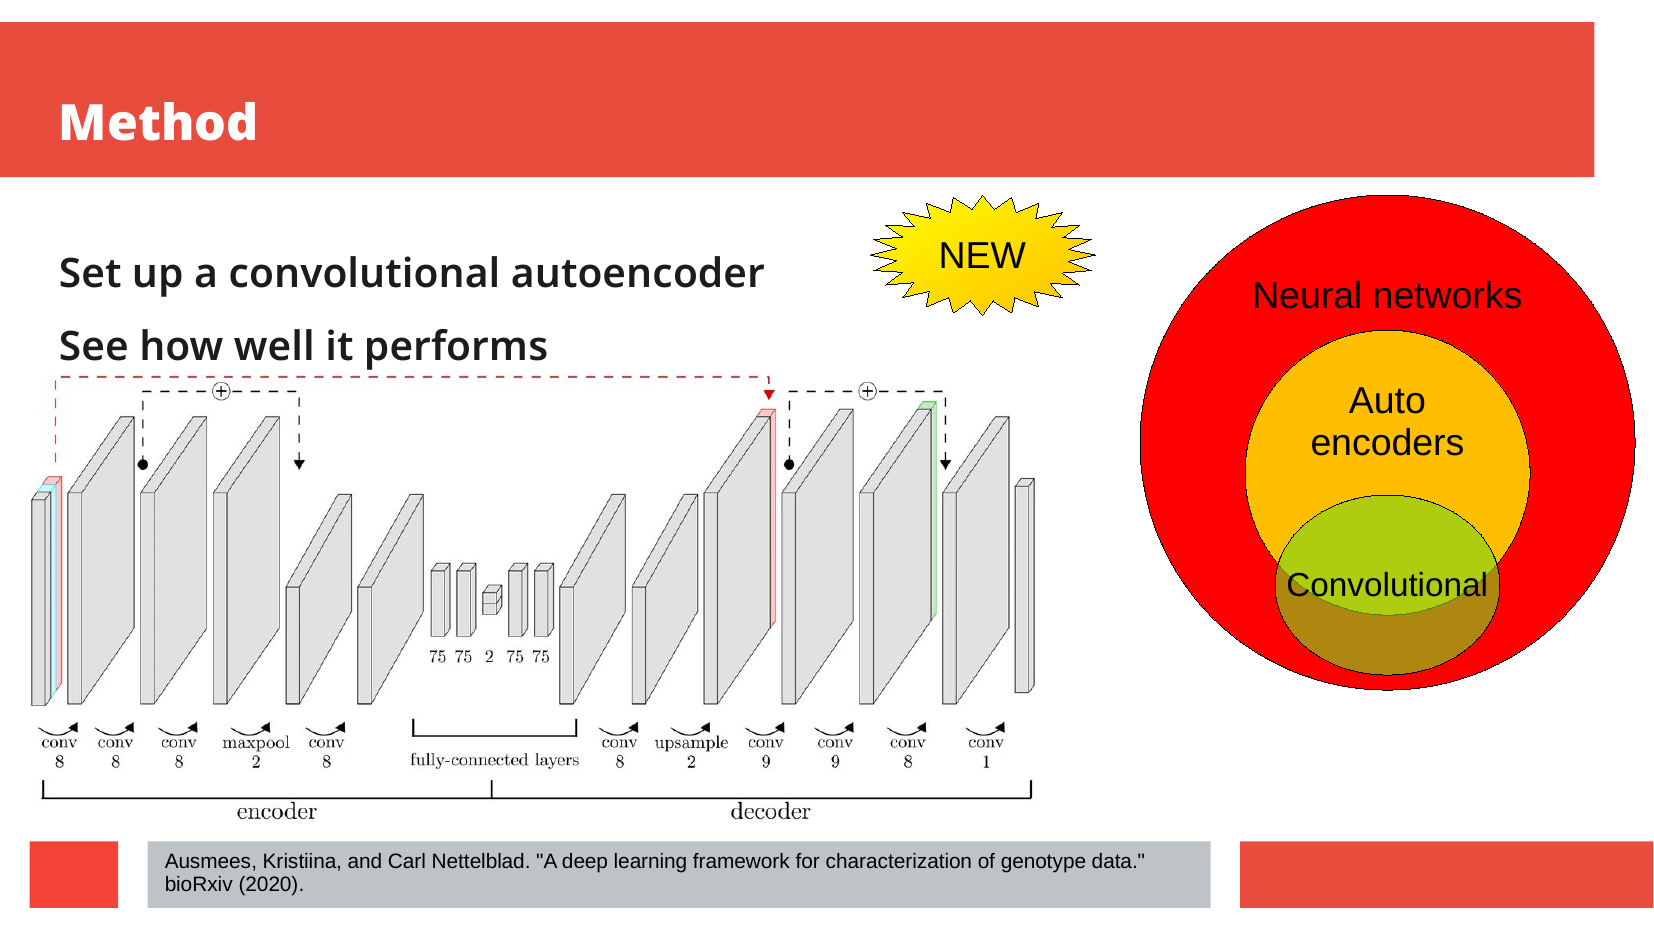

# Method
NEW
Neural networks
Set up a convolutional autoencoder
See how well it performs
Auto
encoders
Auto
encoders
Convolutional
Ausmees, Kristiina, and Carl Nettelblad. "A deep learning framework for characterization of genotype data." bioRxiv (2020).